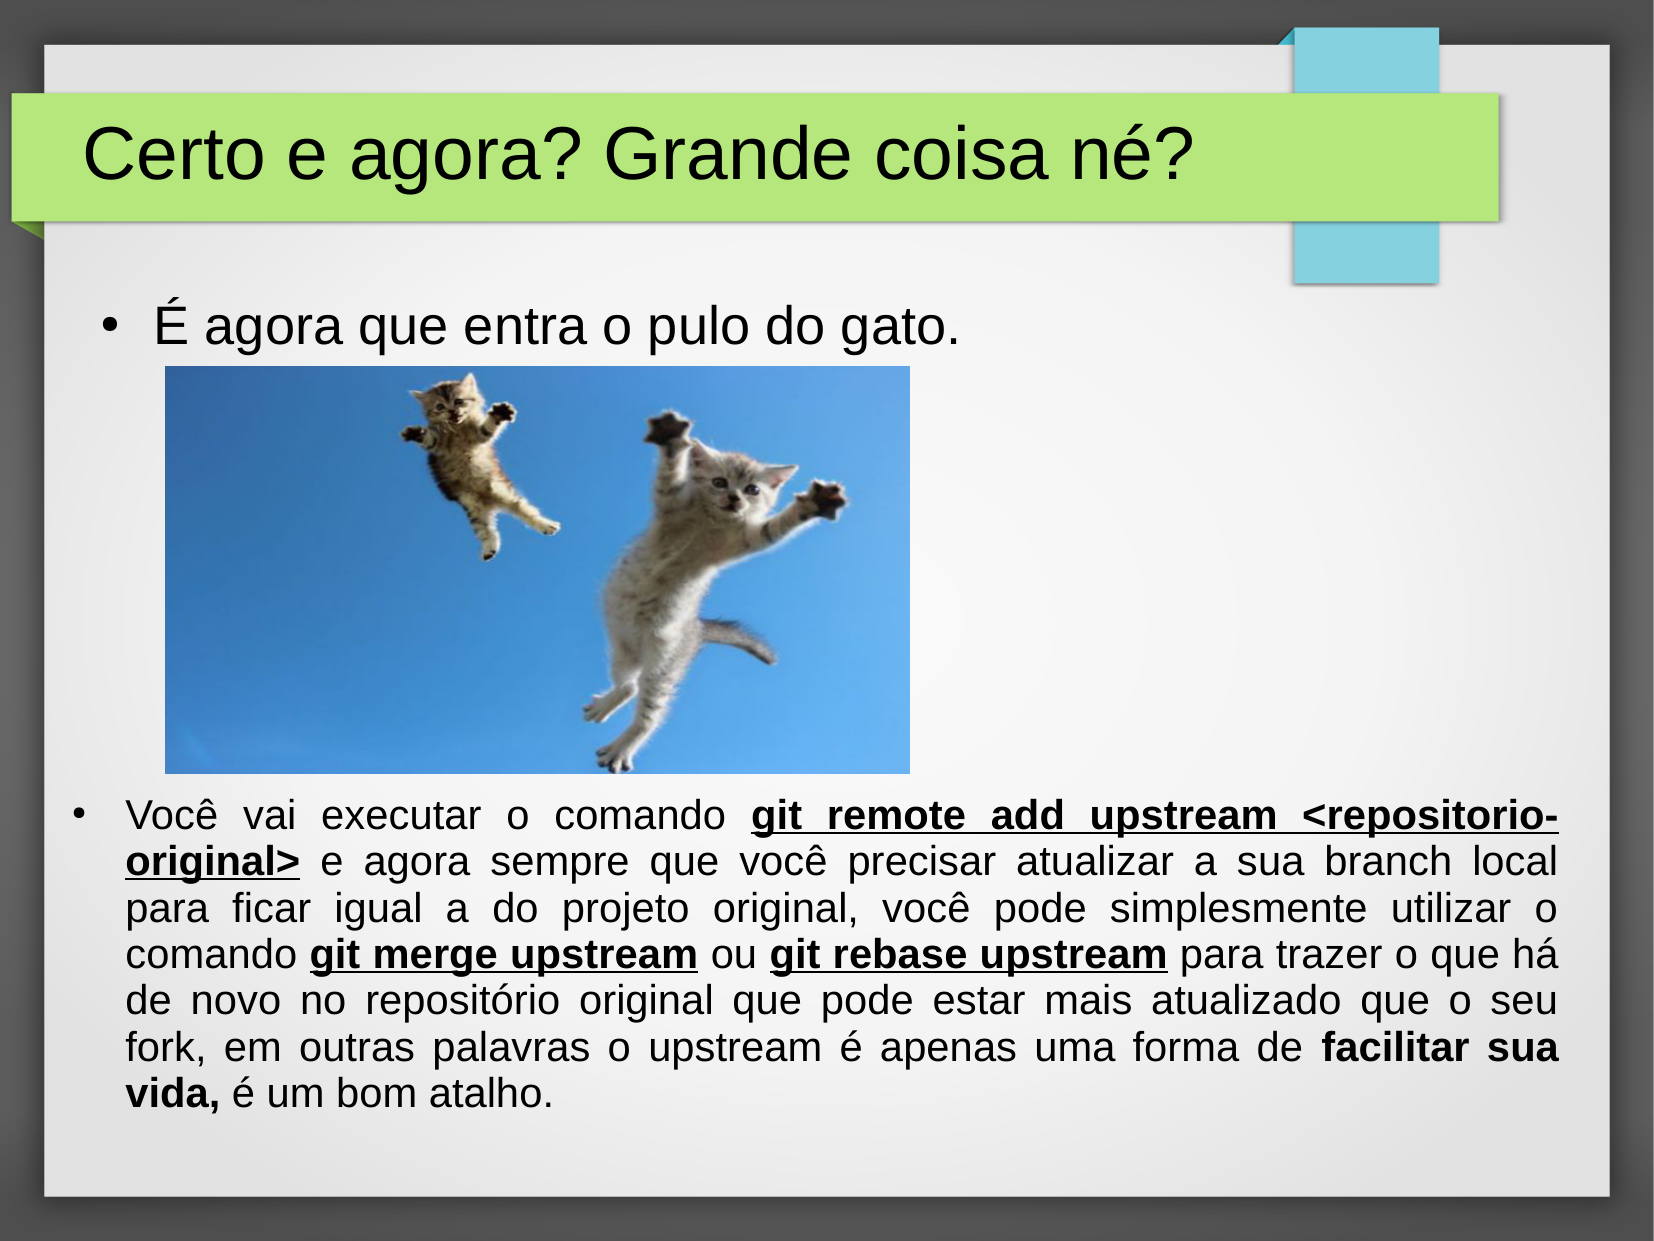

# Certo e agora? Grande coisa né?
É agora que entra o pulo do gato.
Você vai executar o comando git remote add upstream <repositorio-original> e agora sempre que você precisar atualizar a sua branch local para ficar igual a do projeto original, você pode simplesmente utilizar o comando git merge upstream ou git rebase upstream para trazer o que há de novo no repositório original que pode estar mais atualizado que o seu fork, em outras palavras o upstream é apenas uma forma de facilitar sua vida, é um bom atalho.